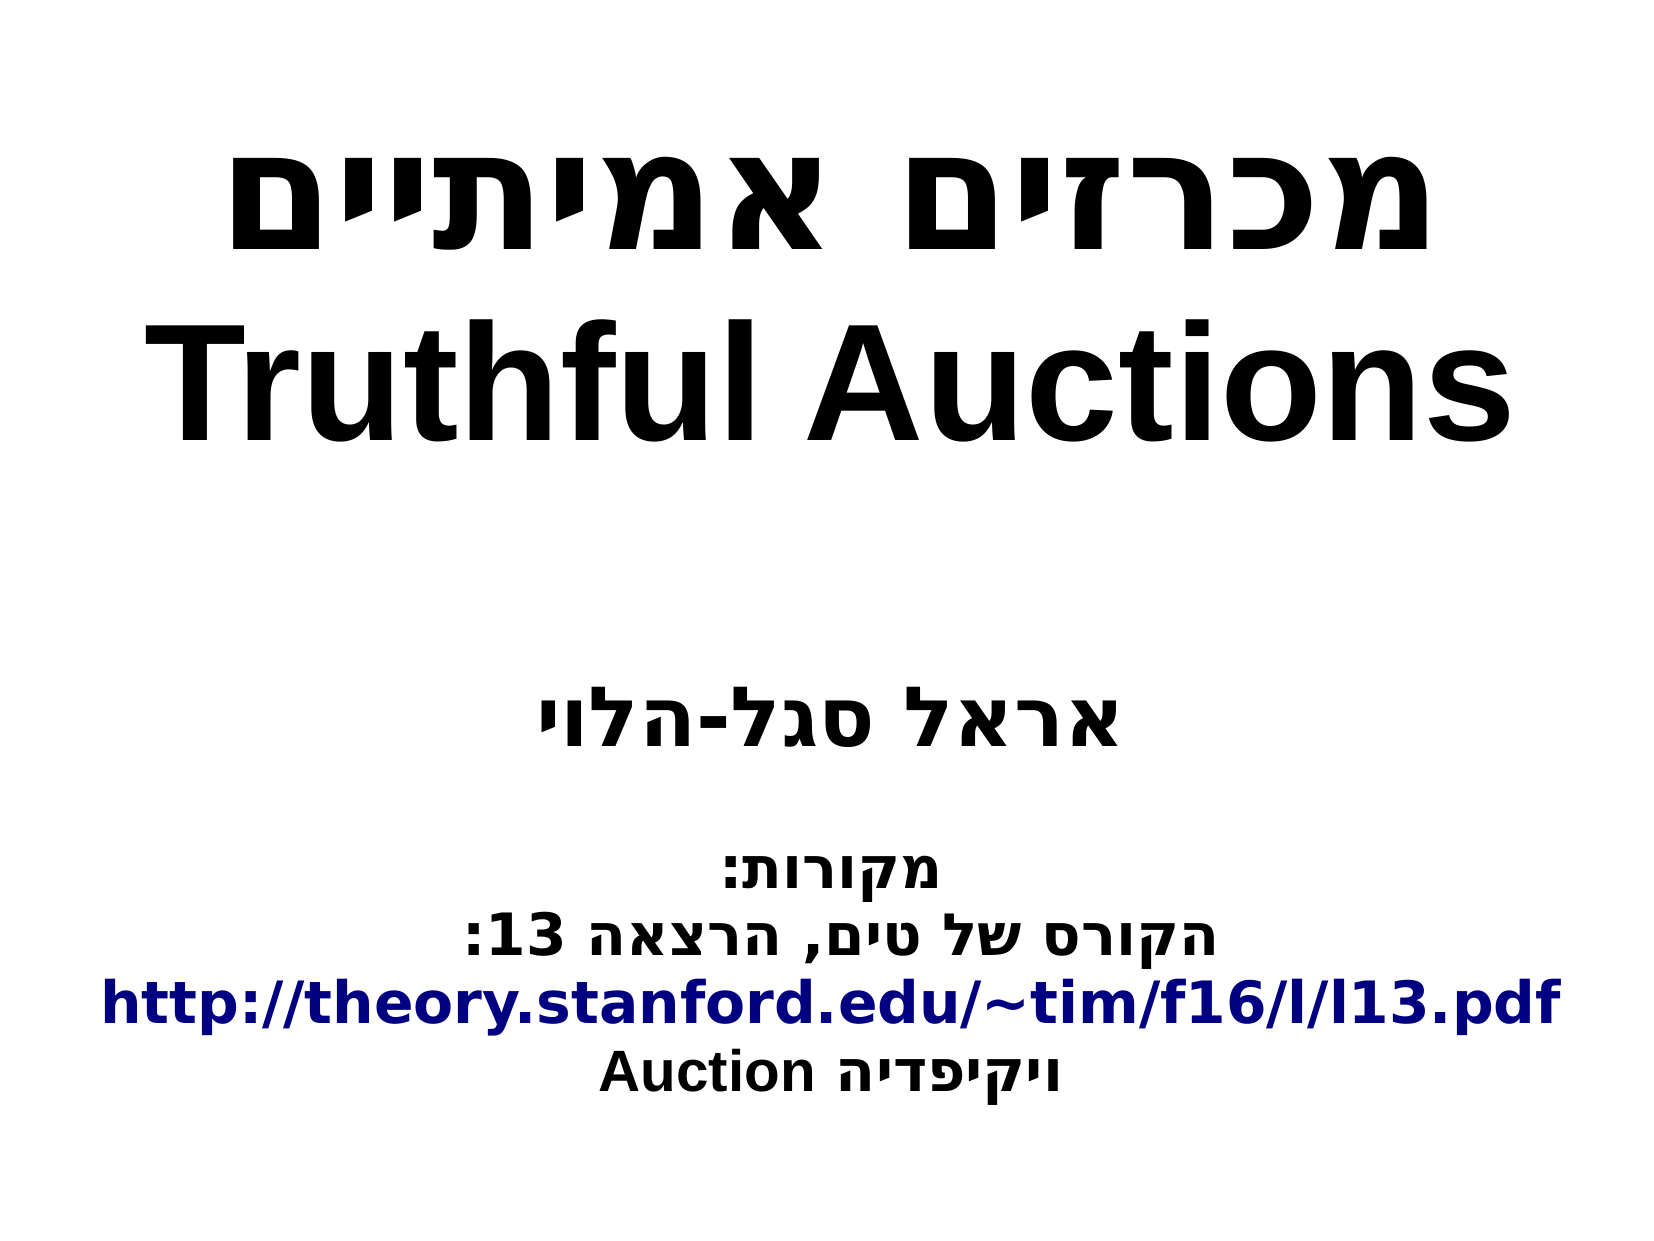

# מכרזים אמיתיים Truthful Auctions אראל סגל-הלוי מקורות: הקורס של טים, הרצאה 13: http://theory.stanford.edu/~tim/f16/l/l13.pdf ויקיפדיה Auction